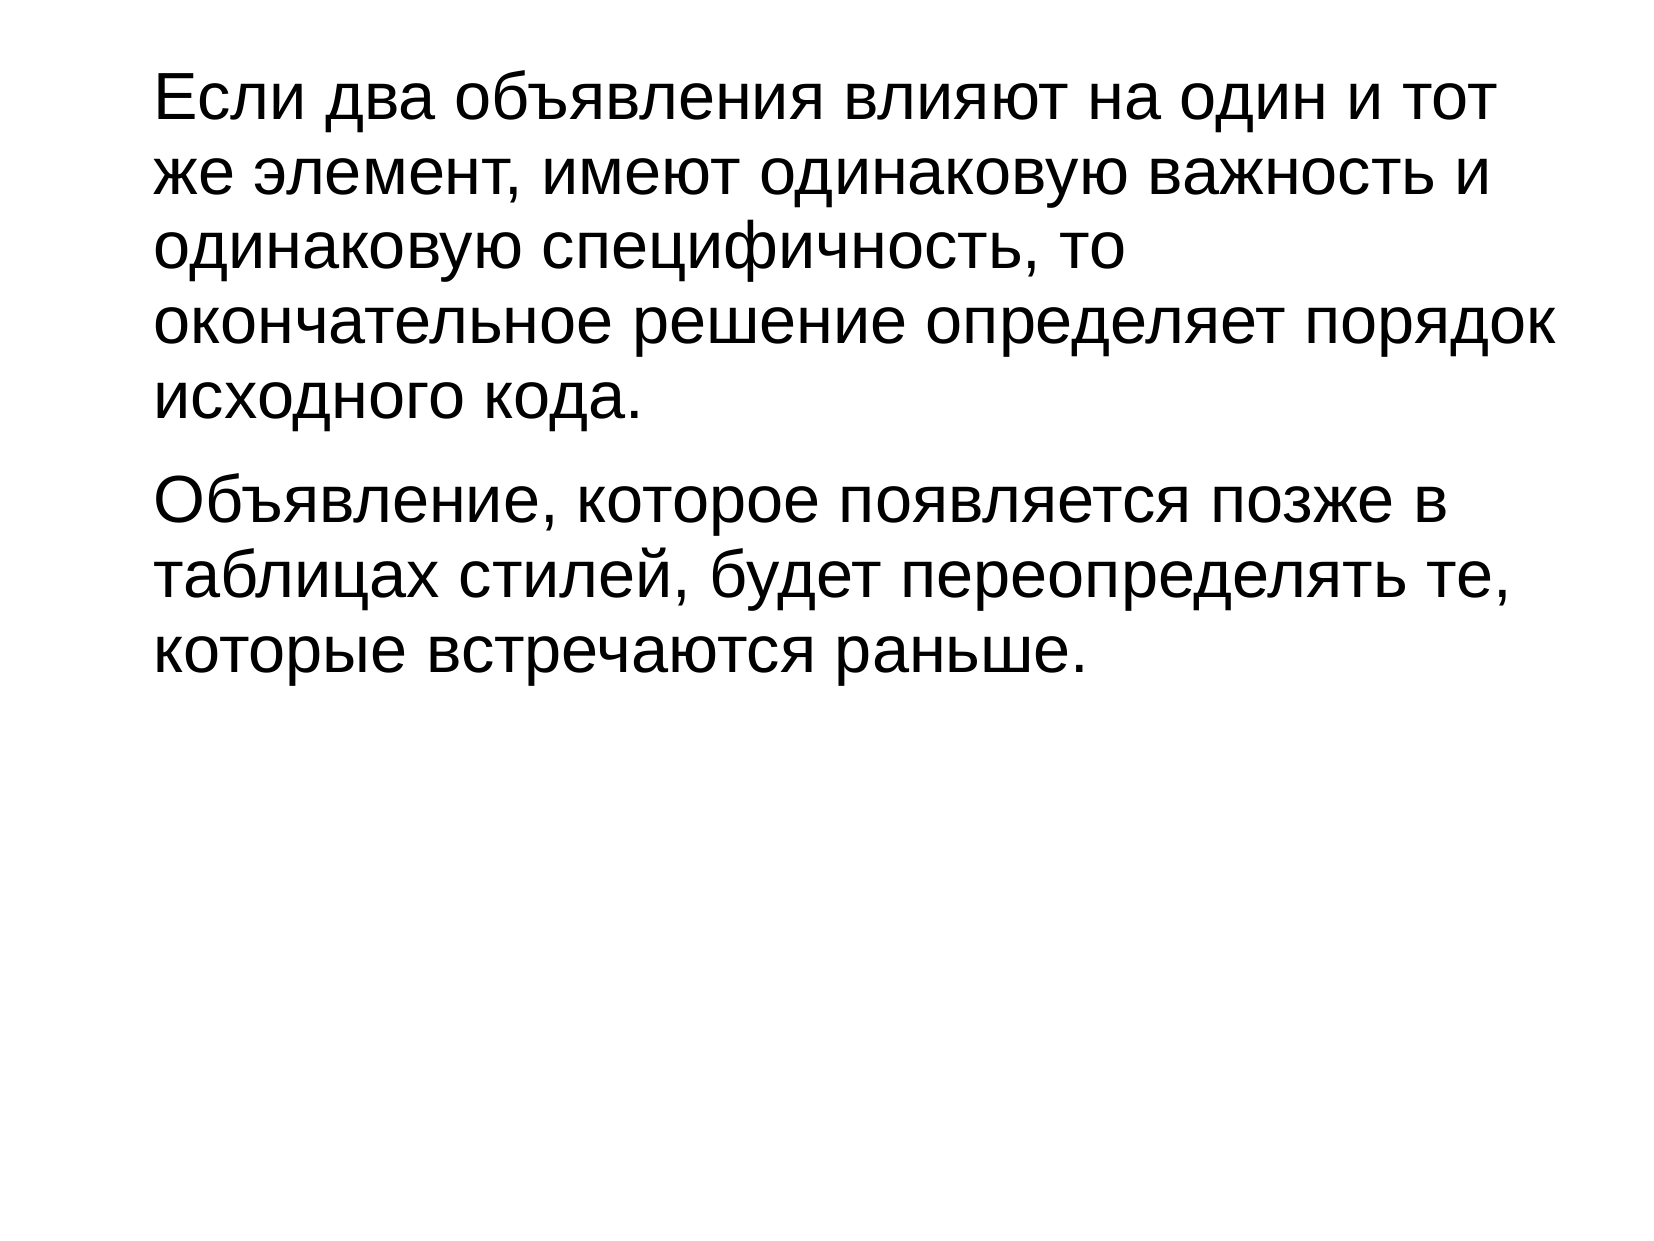

# Если два объявления влияют на один и тот же элемент, имеют одинаковую важность и одинаковую специфичность, то окончательное решение определяет порядок исходного кода.
Объявление, которое появляется позже в таблицах стилей, будет переопределять те, которые встречаются раньше.